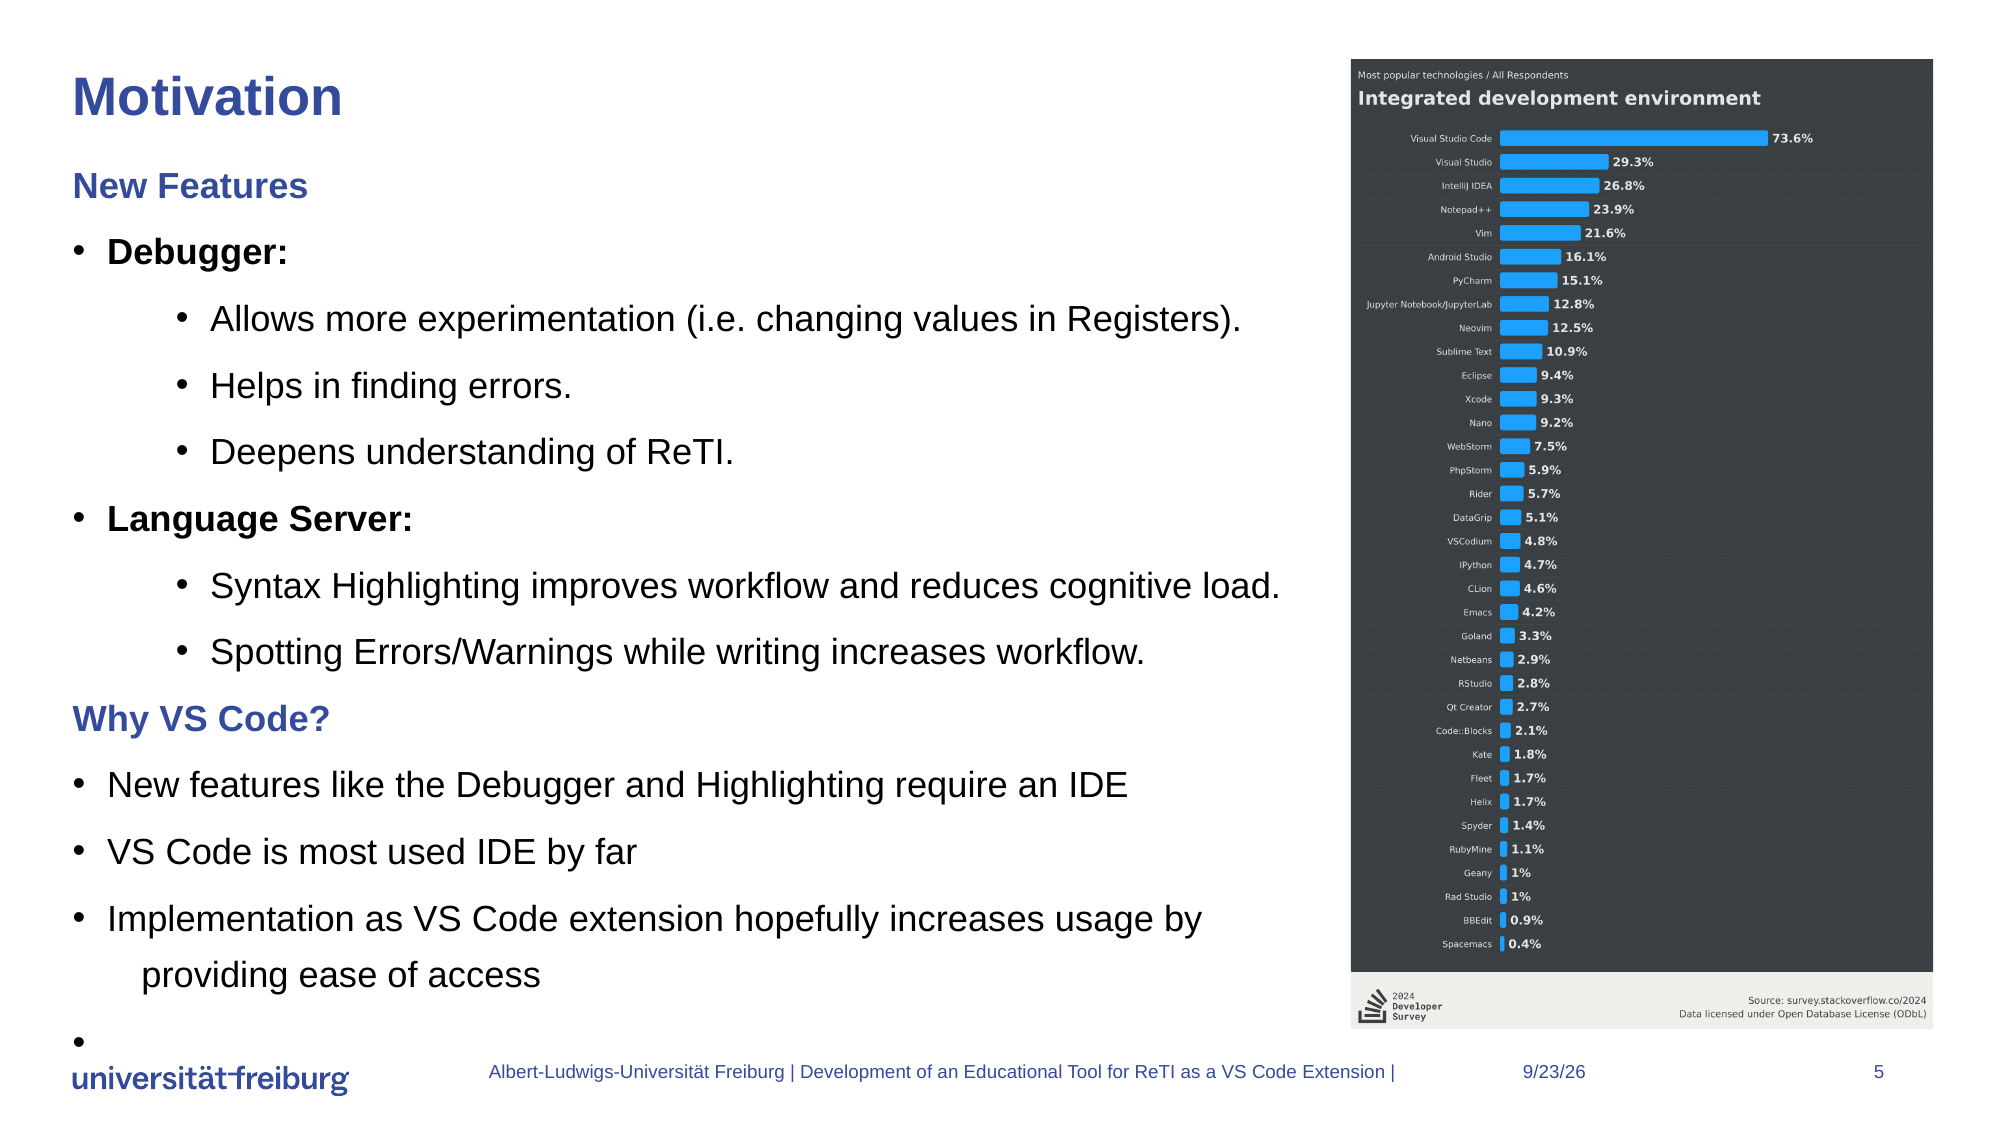

# Motivation
New Features
Debugger:
Allows more experimentation (i.e. changing values in Registers).
Helps in finding errors.
Deepens understanding of ReTI.
Language Server:
Syntax Highlighting improves workflow and reduces cognitive load.
Spotting Errors/Warnings while writing increases workflow.
Why VS Code?
New features like the Debugger and Highlighting require an IDE
VS Code is most used IDE by far
Implementation as VS Code extension hopefully increases usage by providing ease of access
Albert-Ludwigs-Universität Freiburg | Development of an Educational Tool for ReTI as a VS Code Extension |